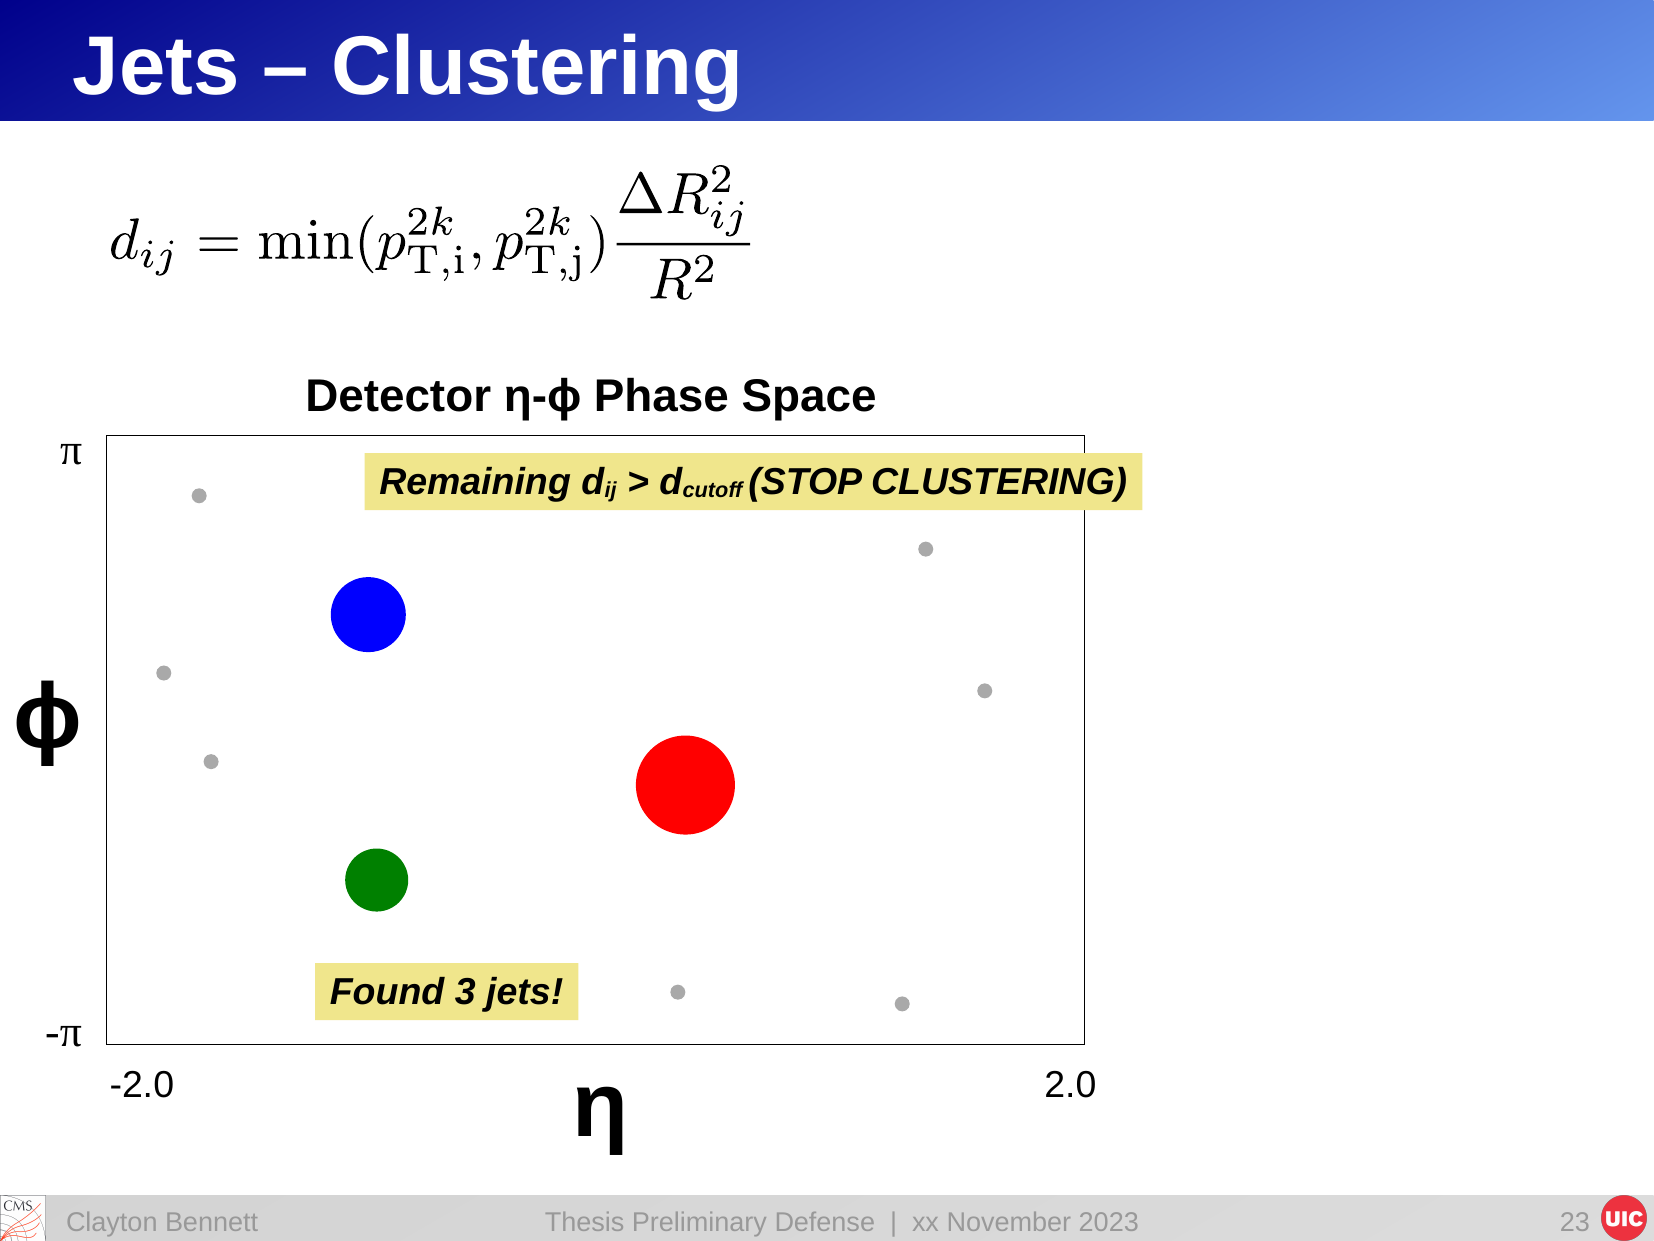

Jets – Clustering
Detector η-ɸ Phase Space
π
Remaining dij > dcutoff (STOP CLUSTERING)
ɸ
Found 3 jets!
-π
η
-2.0
2.0
Clayton Bennett
Thesis Preliminary Defense | xx November 2023